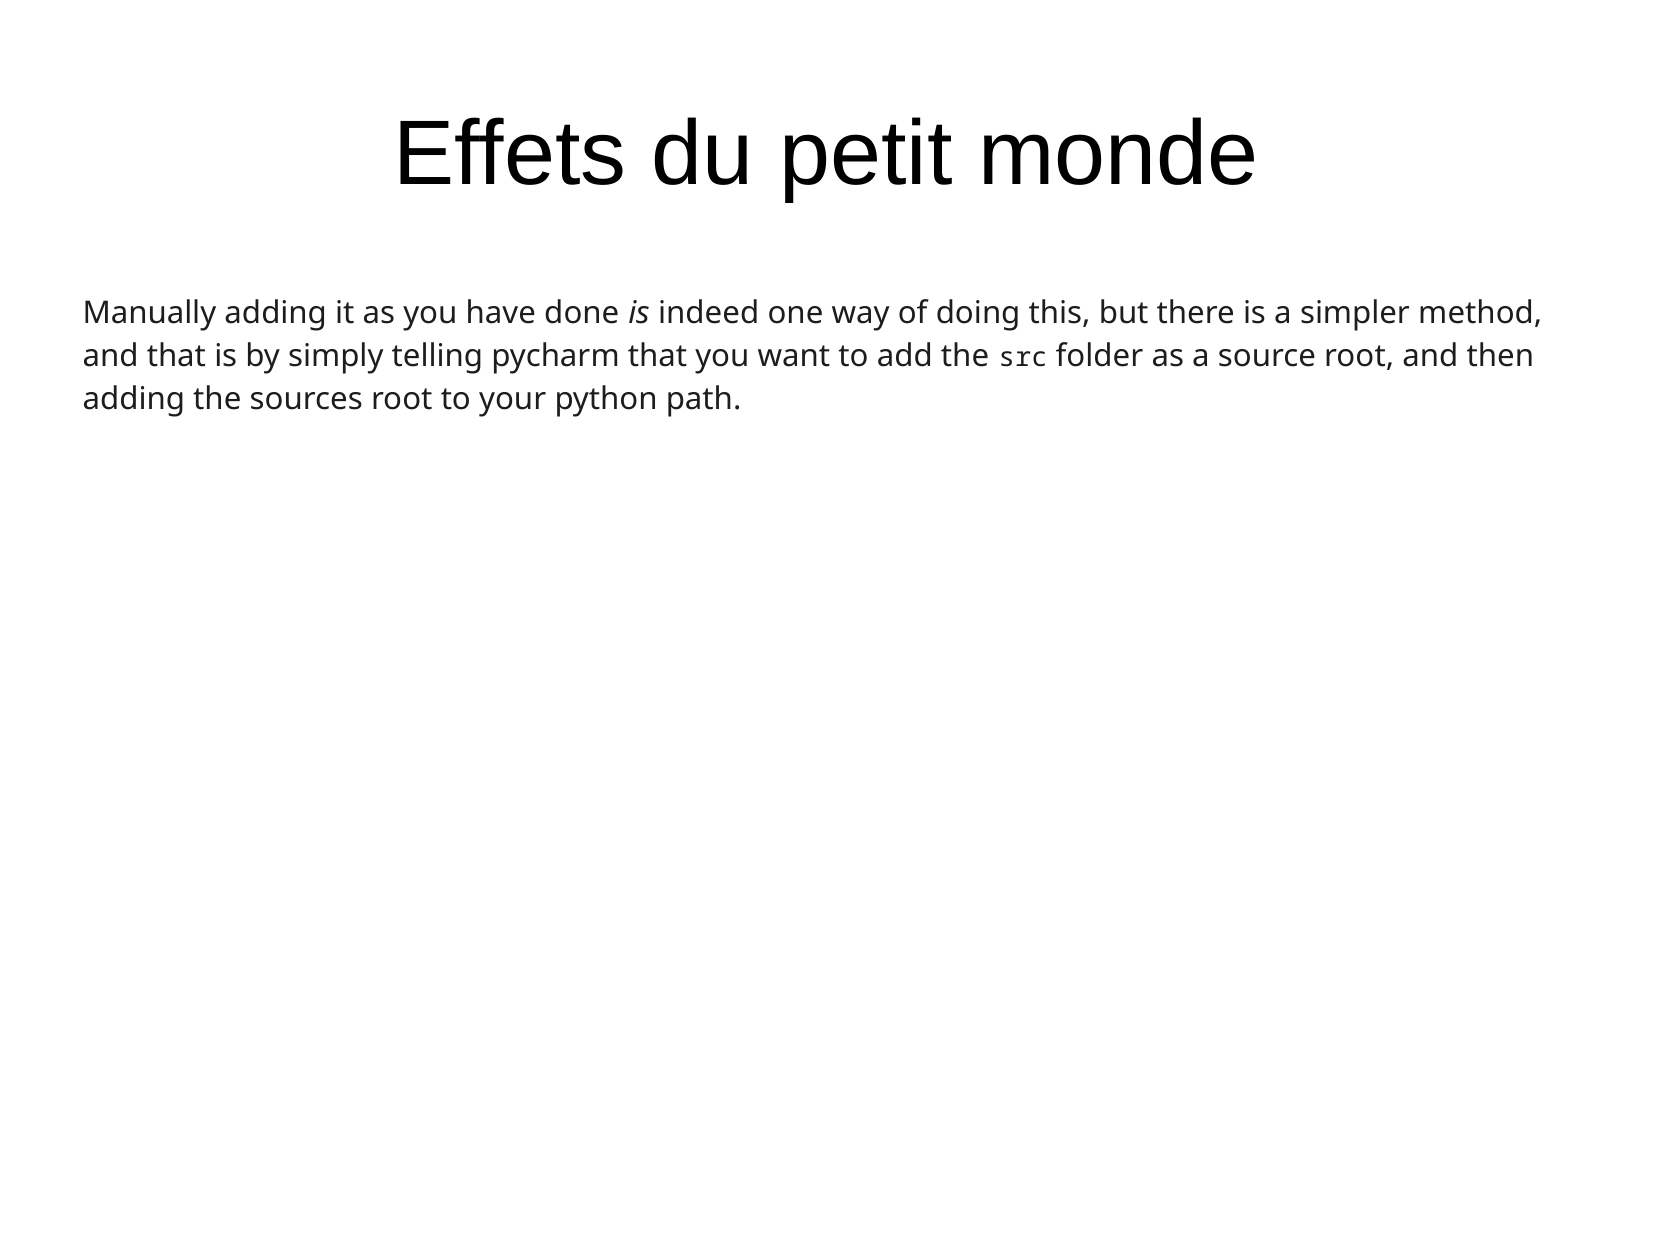

# Effets du petit monde
Manually adding it as you have done is indeed one way of doing this, but there is a simpler method, and that is by simply telling pycharm that you want to add the src folder as a source root, and then adding the sources root to your python path.